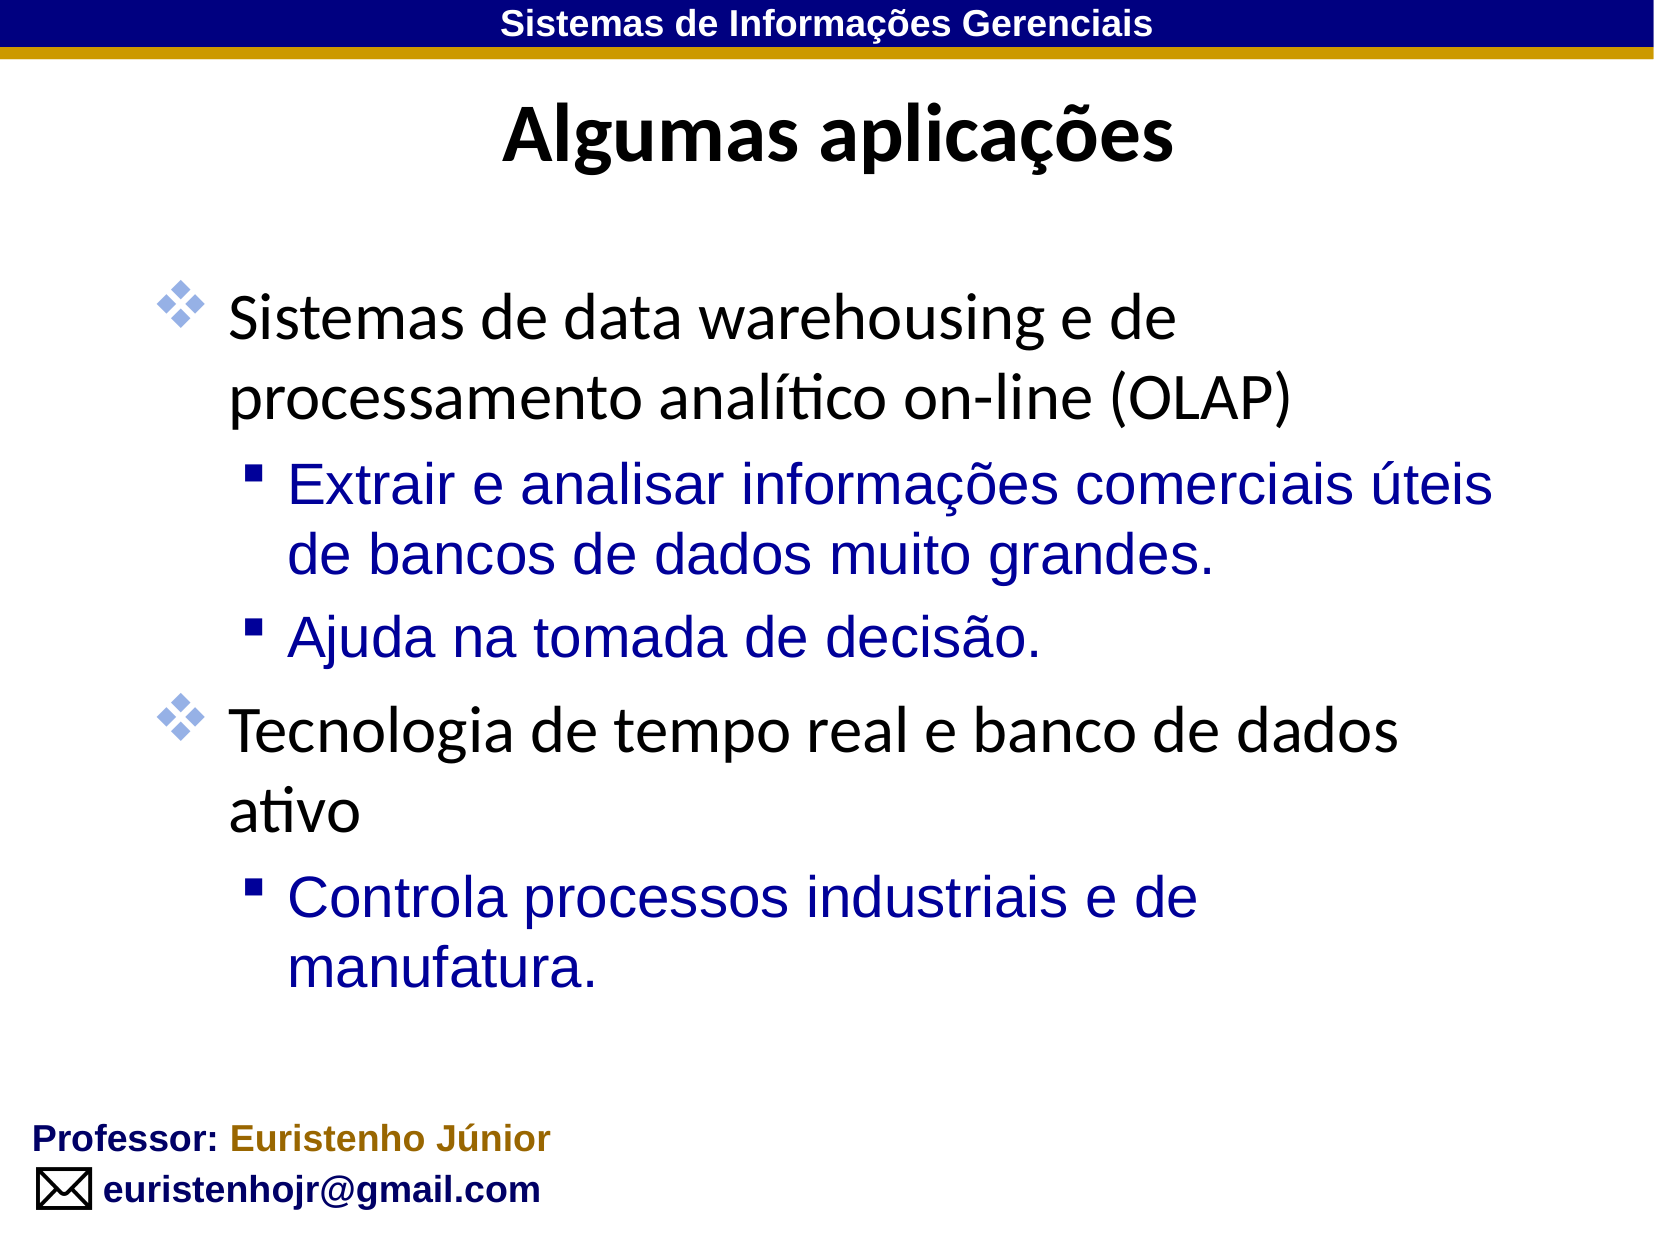

Empreendedorismo
Sistemas de Informações Gerenciais
# Algumas aplicações
Sistemas de data warehousing e de processamento analítico on-line (OLAP)
Extrair e analisar informações comerciais úteis de bancos de dados muito grandes.
Ajuda na tomada de decisão.
Tecnologia de tempo real e banco de dados ativo
Controla processos industriais e de manufatura.
Professor: Euristenho Júnior
euristenhojr@gmail.com